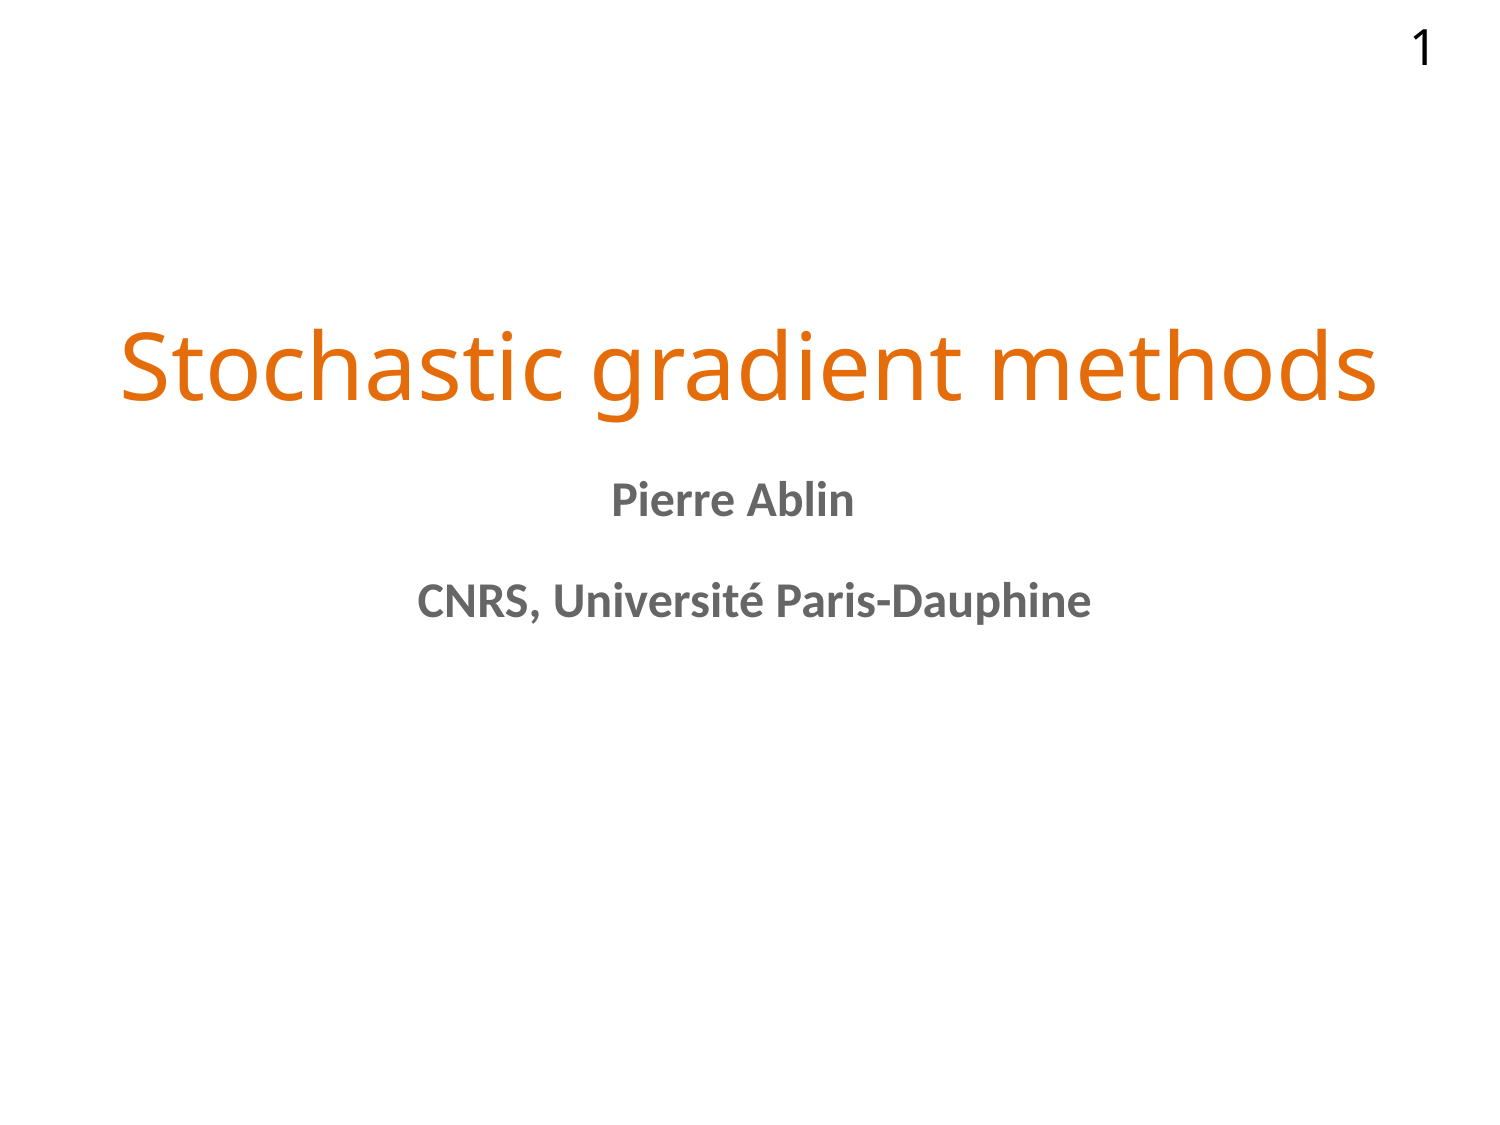

Stochastic gradient methods
					Pierre Ablin
CNRS, Université Paris-Dauphine